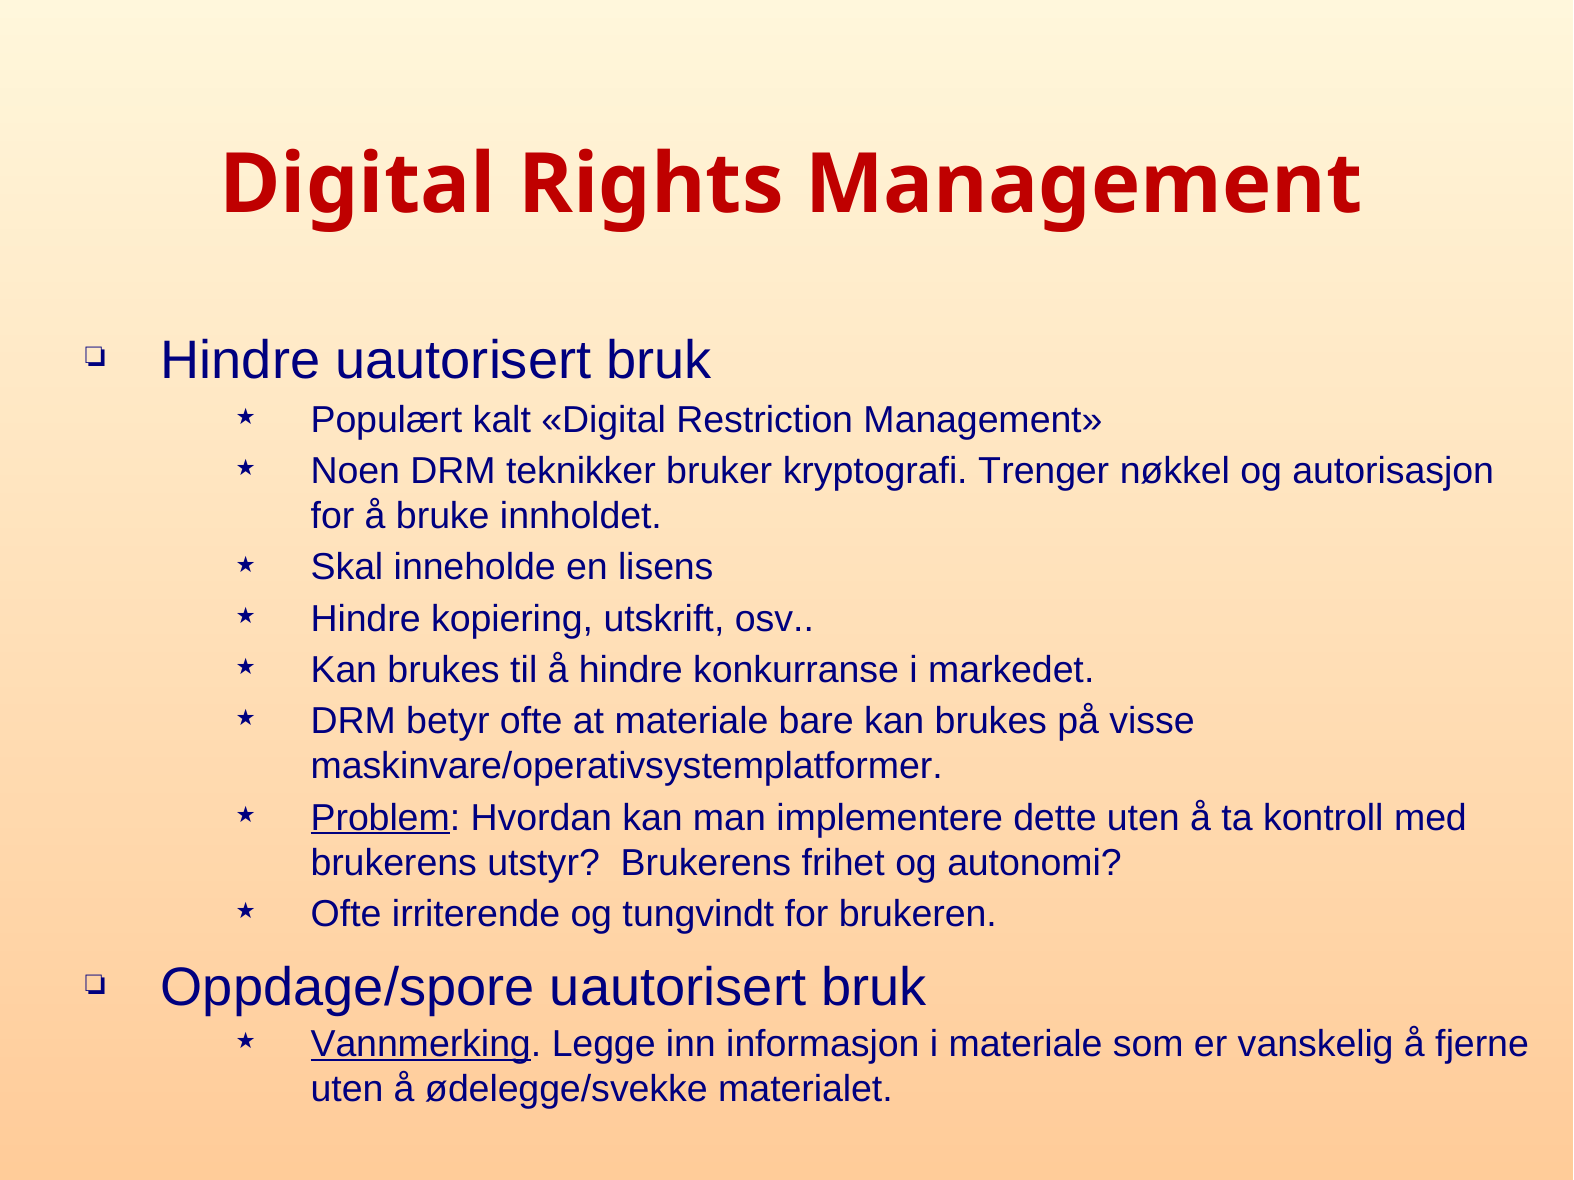

# Digital Rights Management
Hindre uautorisert bruk
Populært kalt «Digital Restriction Management»
Noen DRM teknikker bruker kryptografi. Trenger nøkkel og autorisasjon for å bruke innholdet.
Skal inneholde en lisens
Hindre kopiering, utskrift, osv..
Kan brukes til å hindre konkurranse i markedet.
DRM betyr ofte at materiale bare kan brukes på visse maskinvare/operativsystemplatformer.
Problem: Hvordan kan man implementere dette uten å ta kontroll med brukerens utstyr? Brukerens frihet og autonomi?
Ofte irriterende og tungvindt for brukeren.
Oppdage/spore uautorisert bruk
Vannmerking. Legge inn informasjon i materiale som er vanskelig å fjerne uten å ødelegge/svekke materialet.